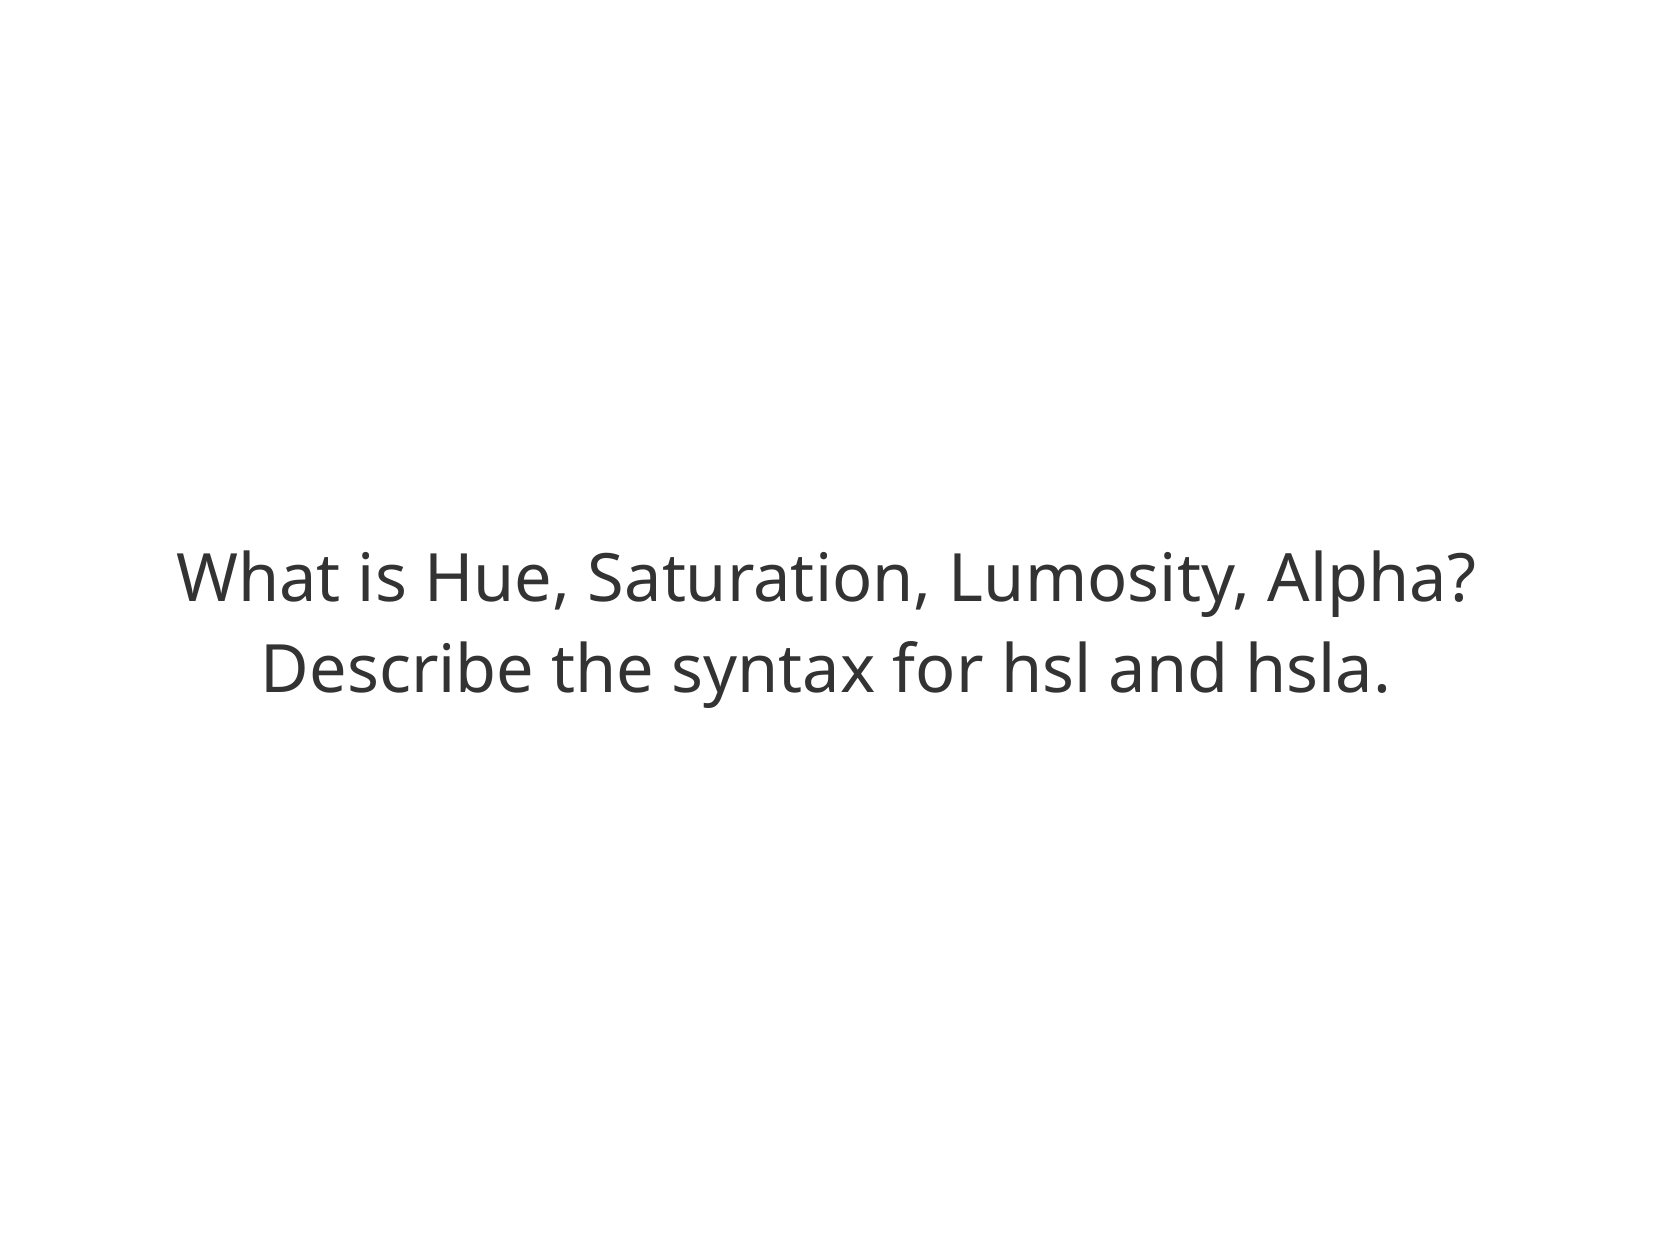

# What is Hue, Saturation, Lumosity, Alpha? Describe the syntax for hsl and hsla.